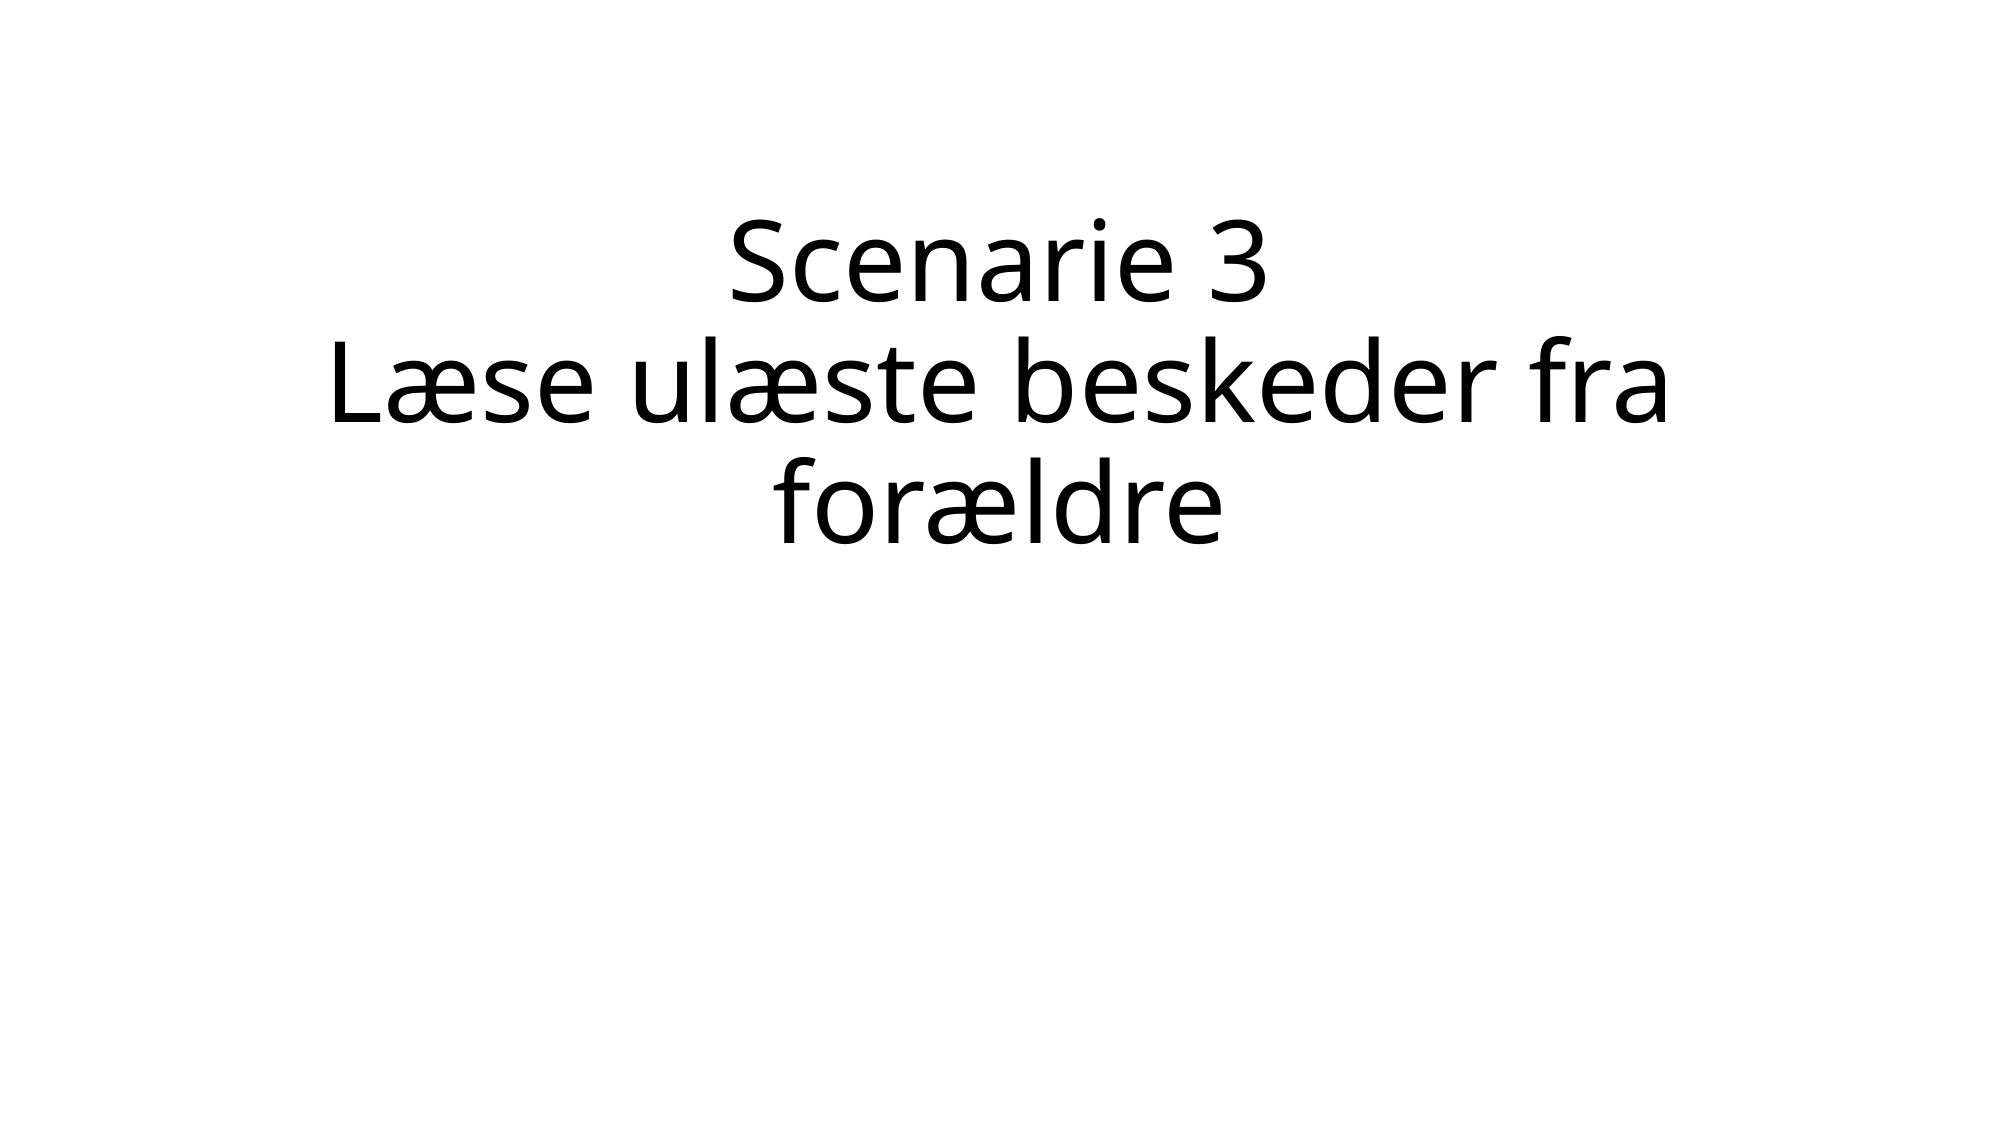

# Scenarie 3 Læse ulæste beskeder fra forældre